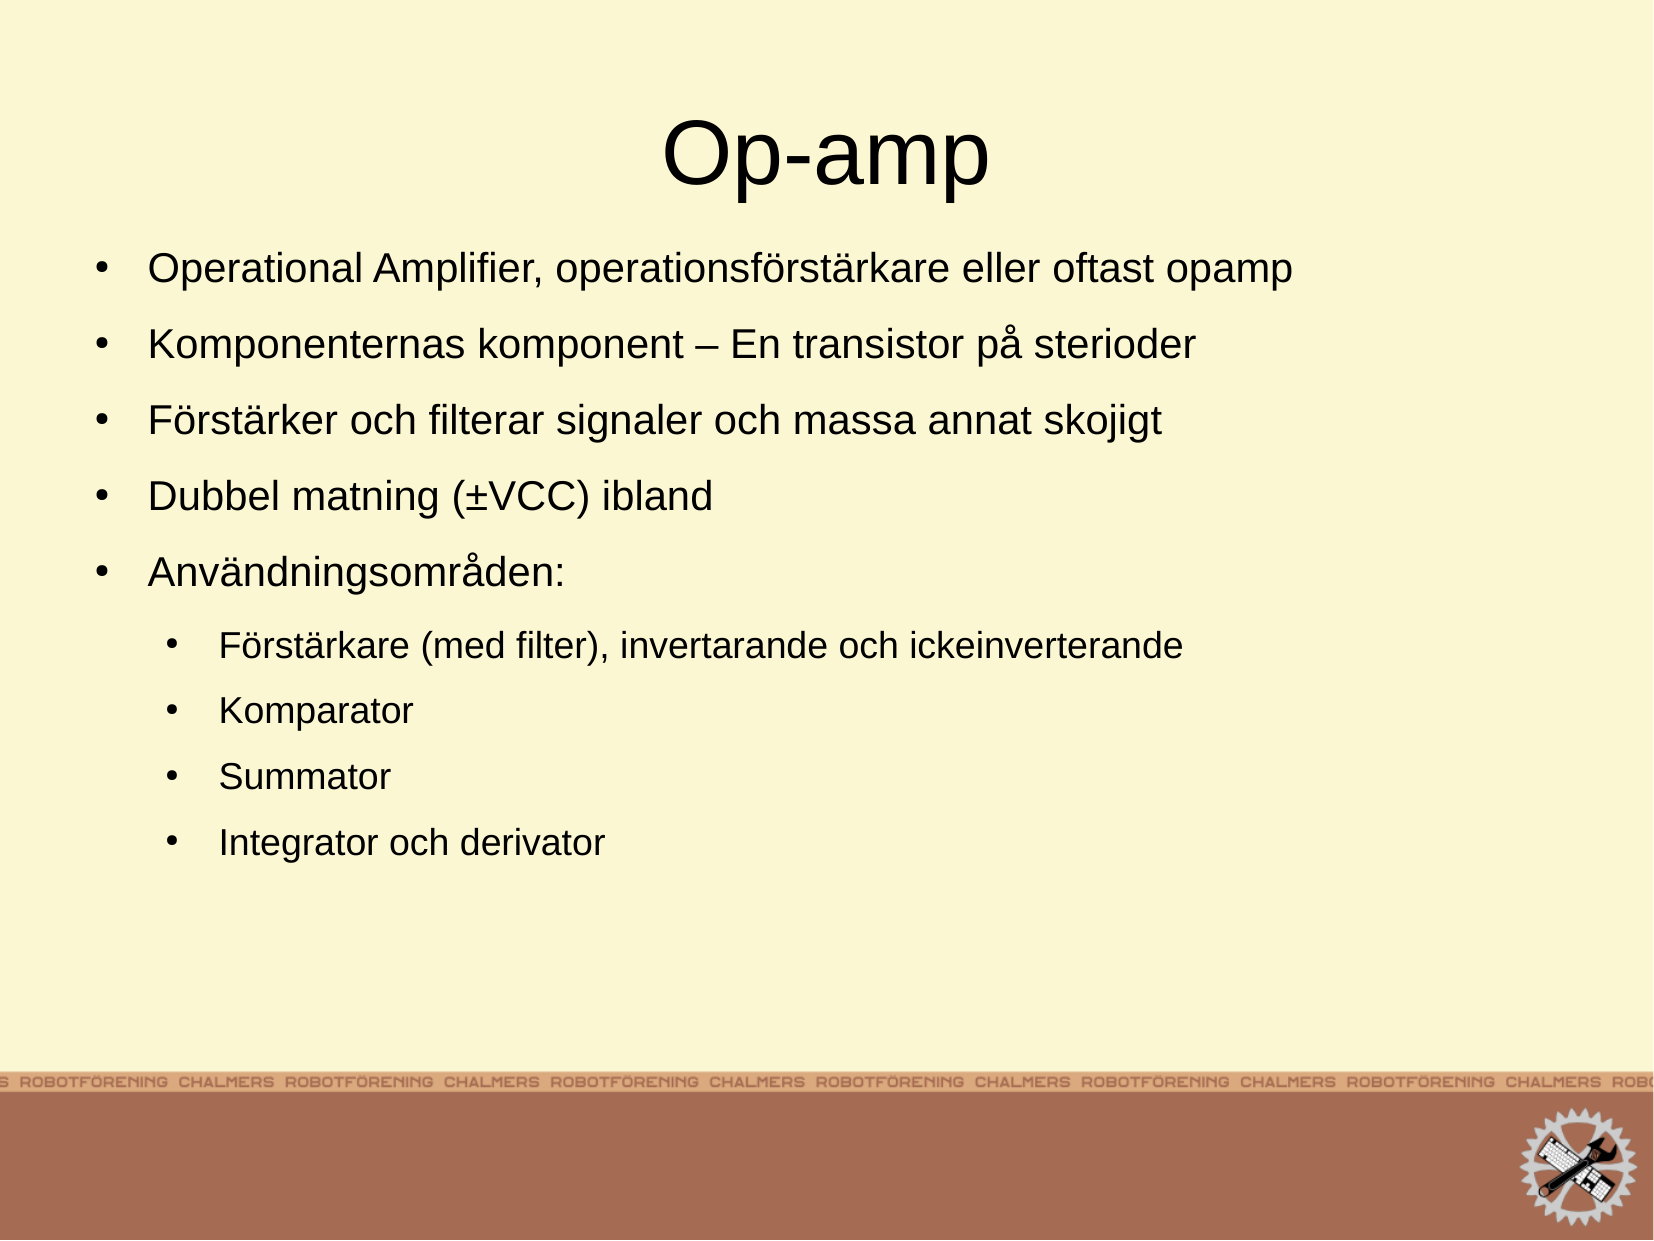

# Op-amp
Operational Amplifier, operationsförstärkare eller oftast opamp
Komponenternas komponent – En transistor på sterioder
Förstärker och filterar signaler och massa annat skojigt
Dubbel matning (±VCC) ibland
Användningsområden:
Förstärkare (med filter), invertarande och ickeinverterande
Komparator
Summator
Integrator och derivator